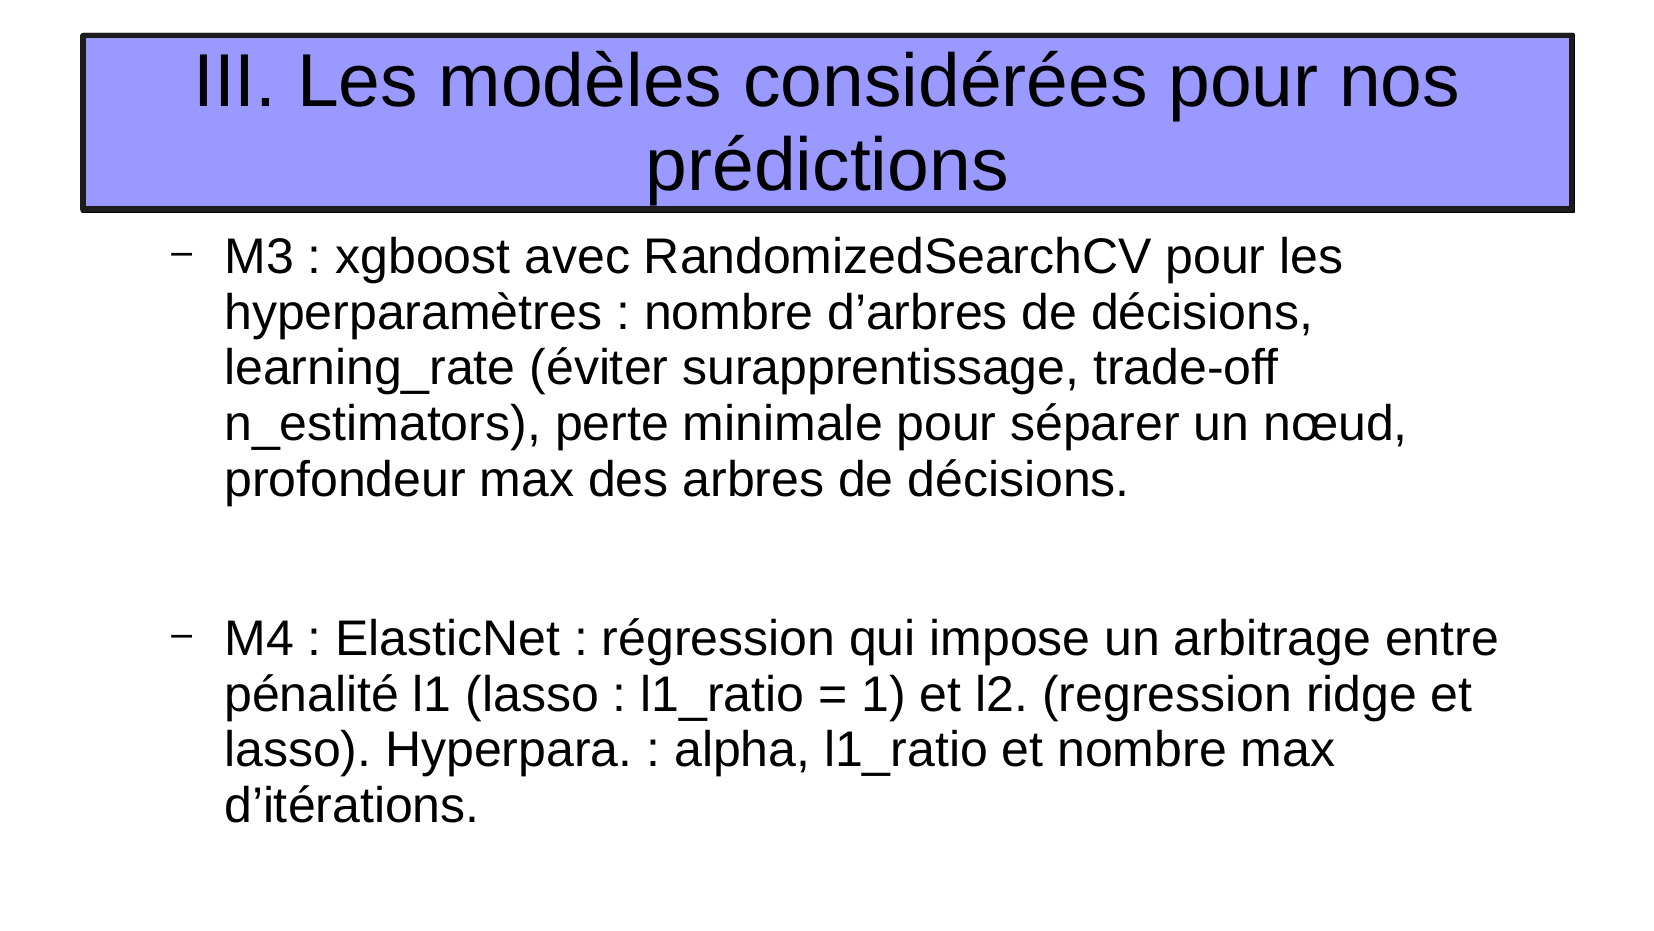

III. Les modèles considérées pour nos prédictions
#
M3 : xgboost avec RandomizedSearchCV pour les hyperparamètres : nombre d’arbres de décisions, learning_rate (éviter surapprentissage, trade-off n_estimators), perte minimale pour séparer un nœud, profondeur max des arbres de décisions.
M4 : ElasticNet : régression qui impose un arbitrage entre pénalité l1 (lasso : l1_ratio = 1) et l2. (regression ridge et lasso). Hyperpara. : alpha, l1_ratio et nombre max d’itérations.